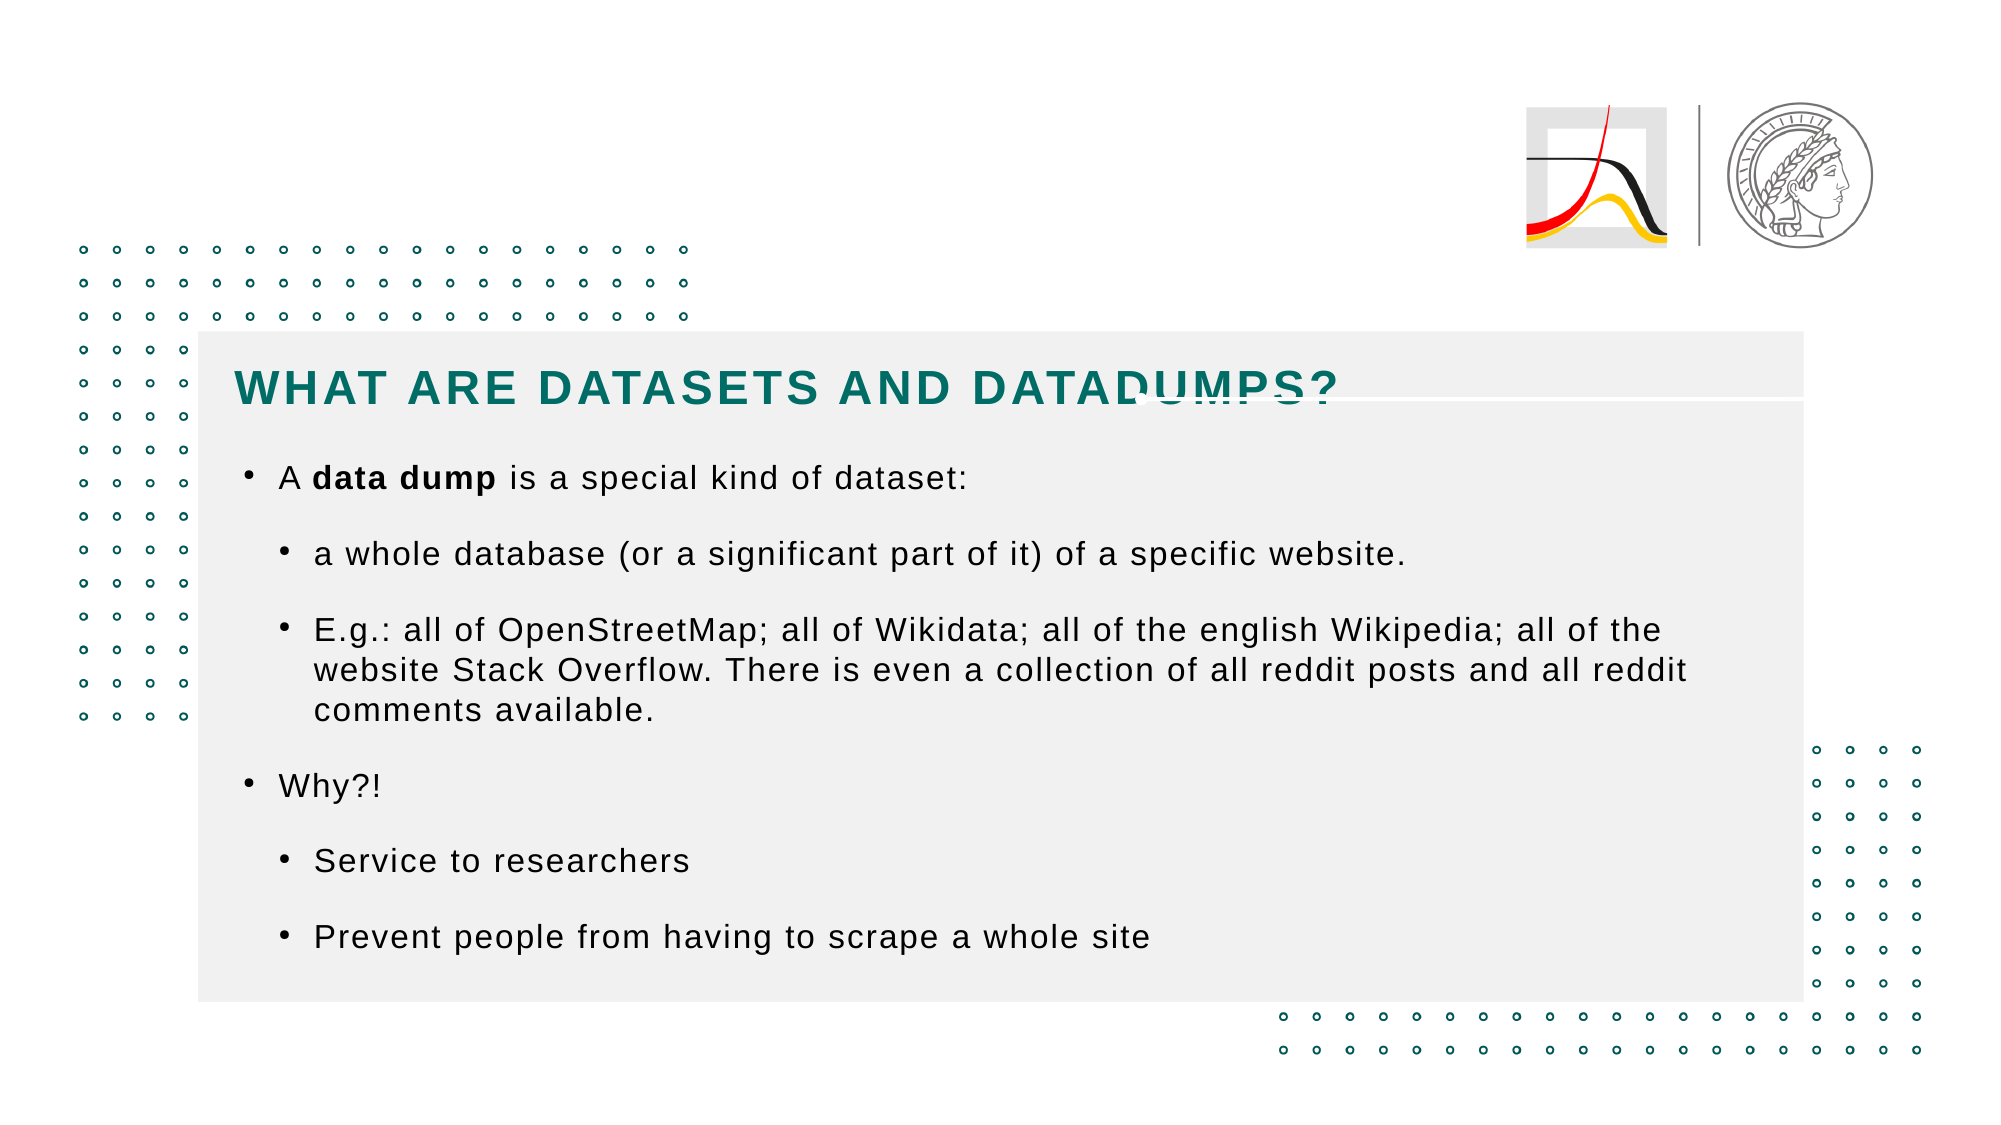

# What are Datasets and Datadumps?
A data dump is a special kind of dataset:
a whole database (or a significant part of it) of a specific website.
E.g.: all of OpenStreetMap; all of Wikidata; all of the english Wikipedia; all of the website Stack Overflow. There is even a collection of all reddit posts and all reddit comments available.
Why?!
Service to researchers
Prevent people from having to scrape a whole site